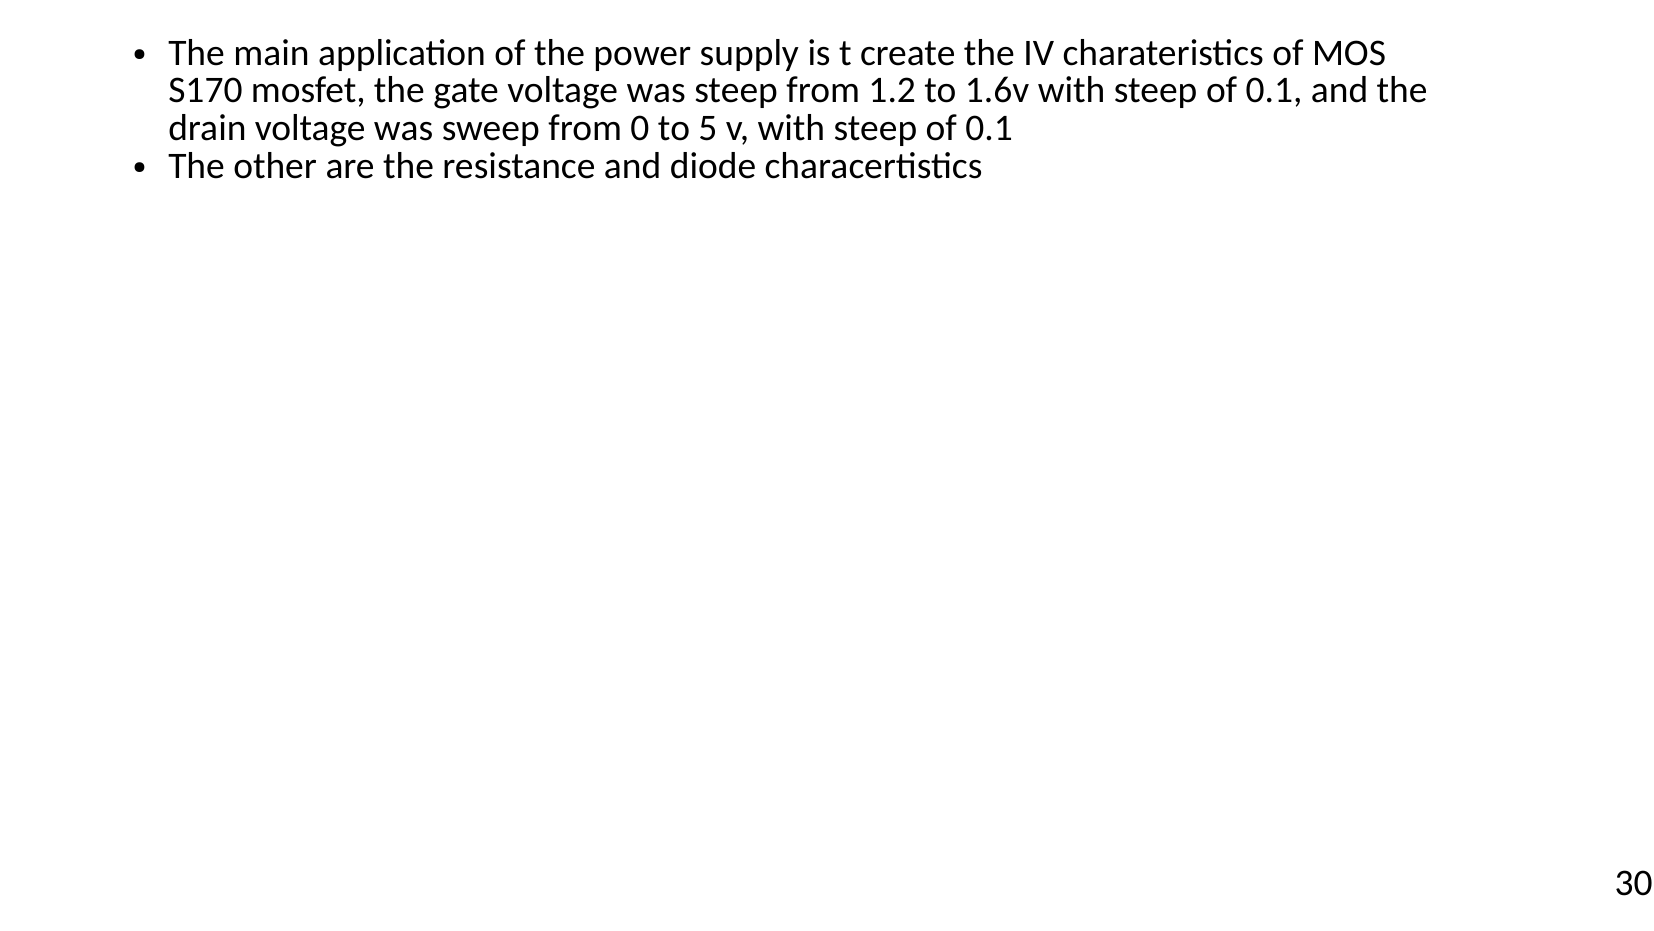

The main application of the power supply is t create the IV charateristics of MOS S170 mosfet, the gate voltage was steep from 1.2 to 1.6v with steep of 0.1, and the drain voltage was sweep from 0 to 5 v, with steep of 0.1
The other are the resistance and diode characertistics